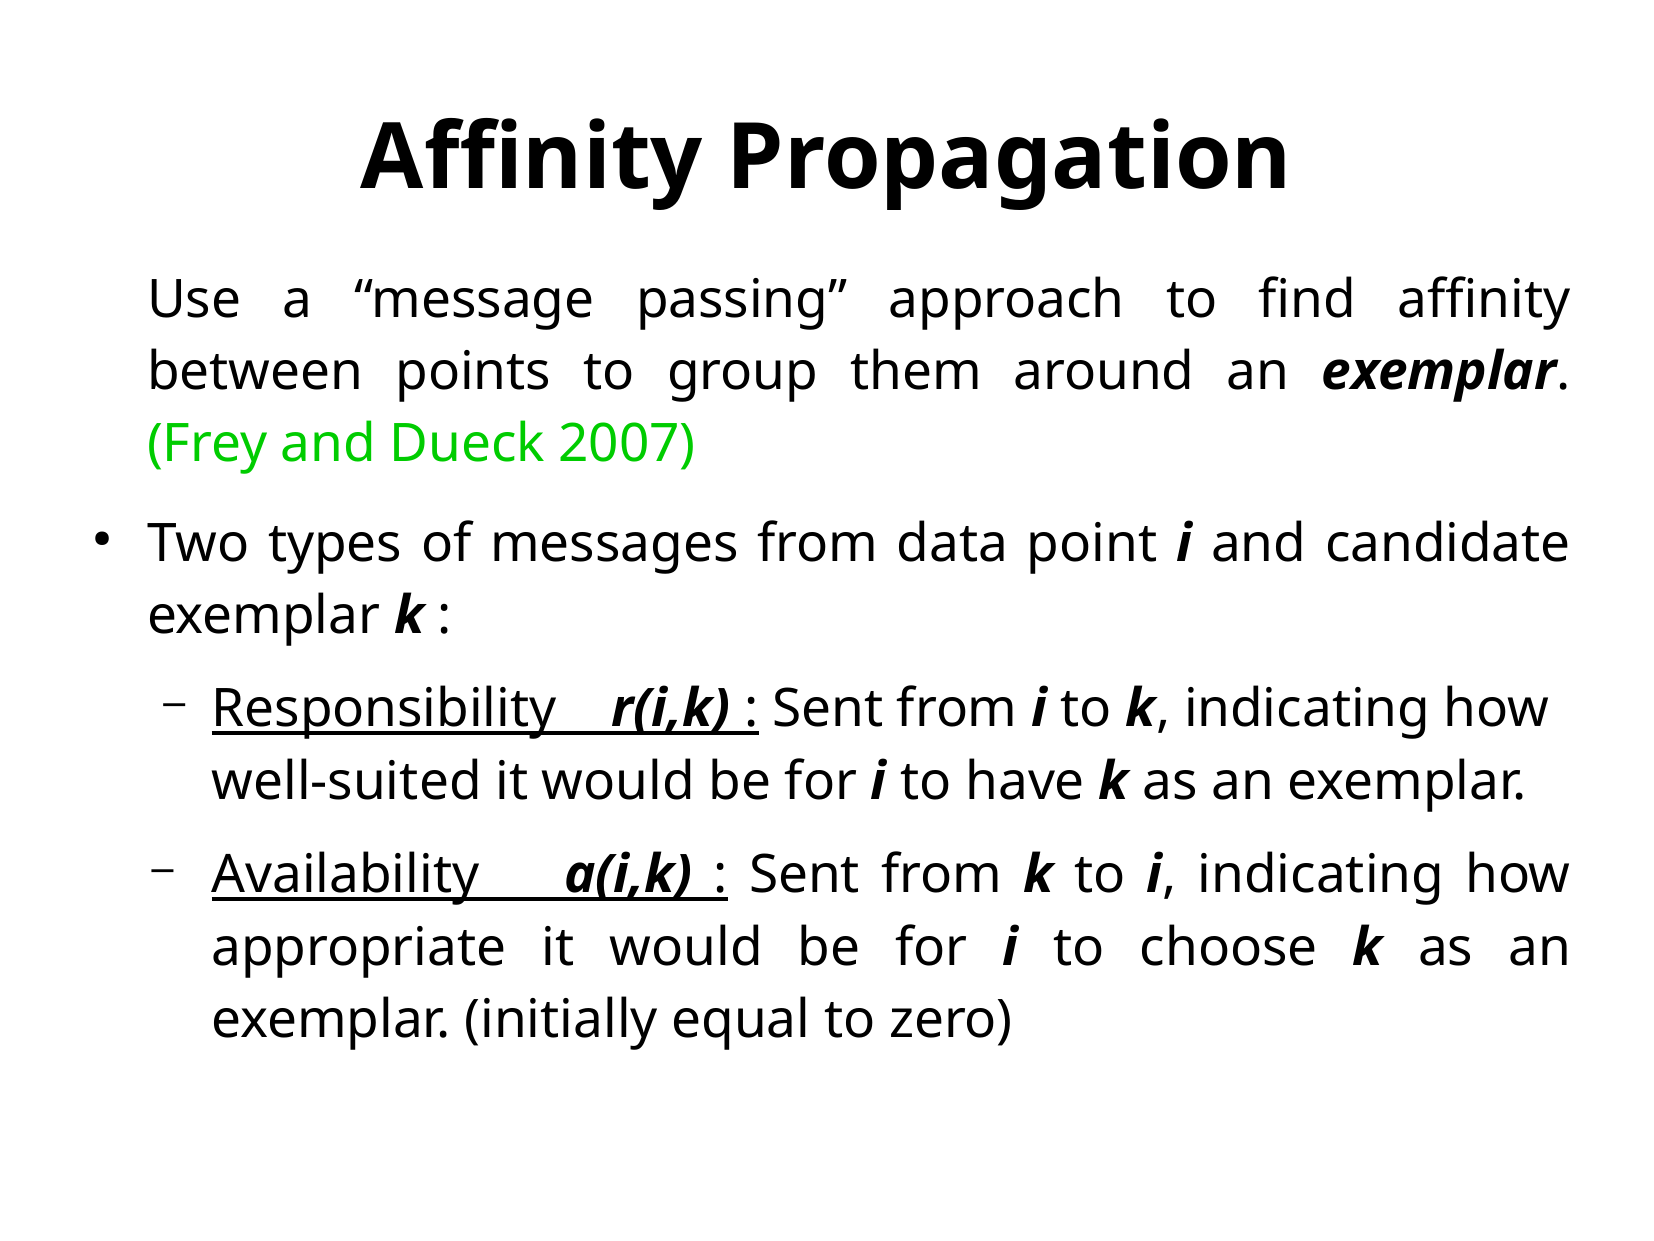

# Affinity Propagation
Use a “message passing” approach to find affinity between points to group them around an exemplar.
(Frey and Dueck 2007)
Two types of messages from data point i and candidate exemplar k :
Responsibility r(i,k) : Sent from i to k, indicating how well-suited it would be for i to have k as an exemplar.
Availability a(i,k) : Sent from k to i, indicating how appropriate it would be for i to choose k as an exemplar. (initially equal to zero)